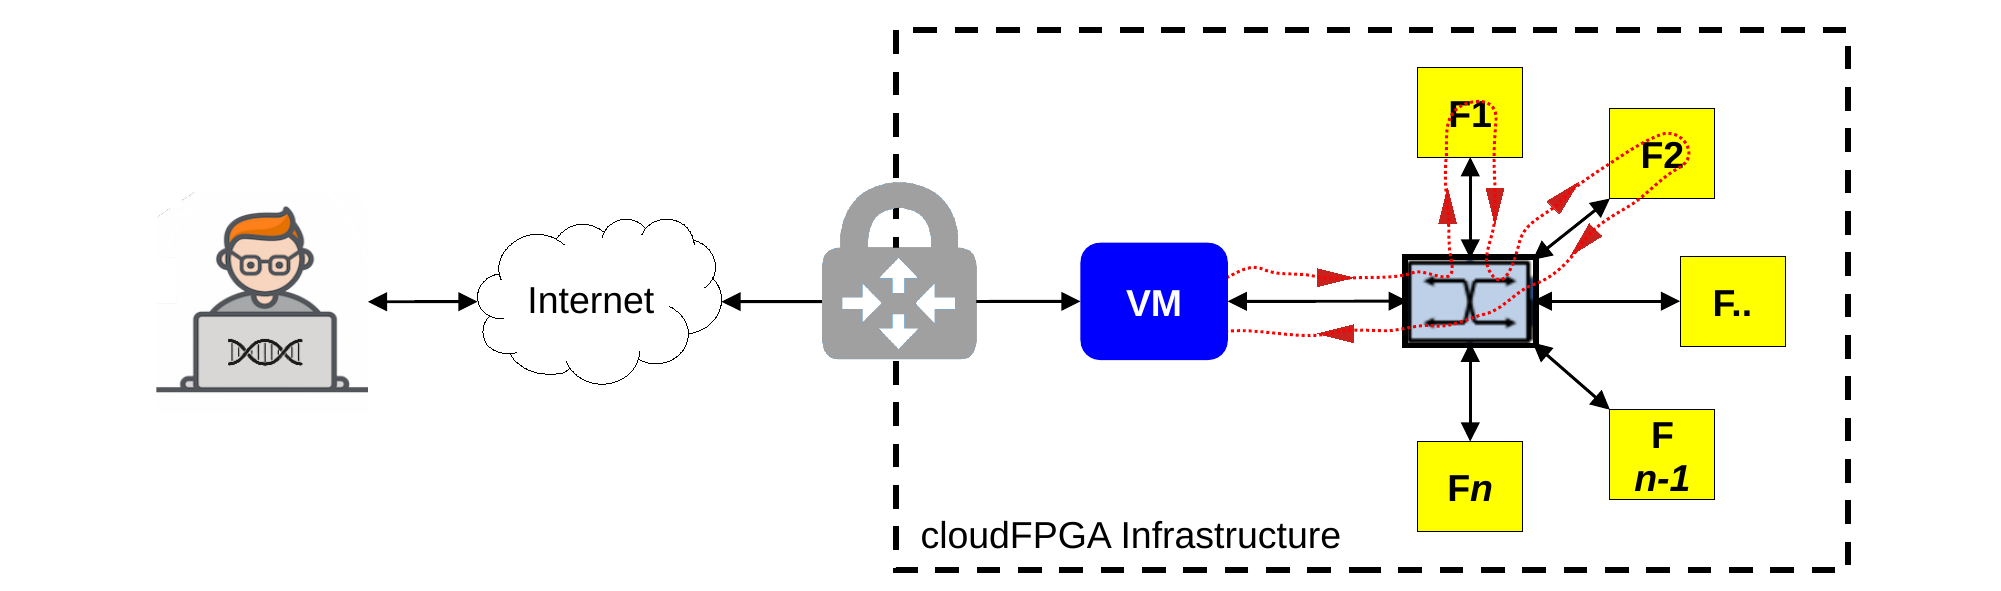

F1
F2
Internet
VM
F..
F
n-1
Fn
cloudFPGA Infrastructure